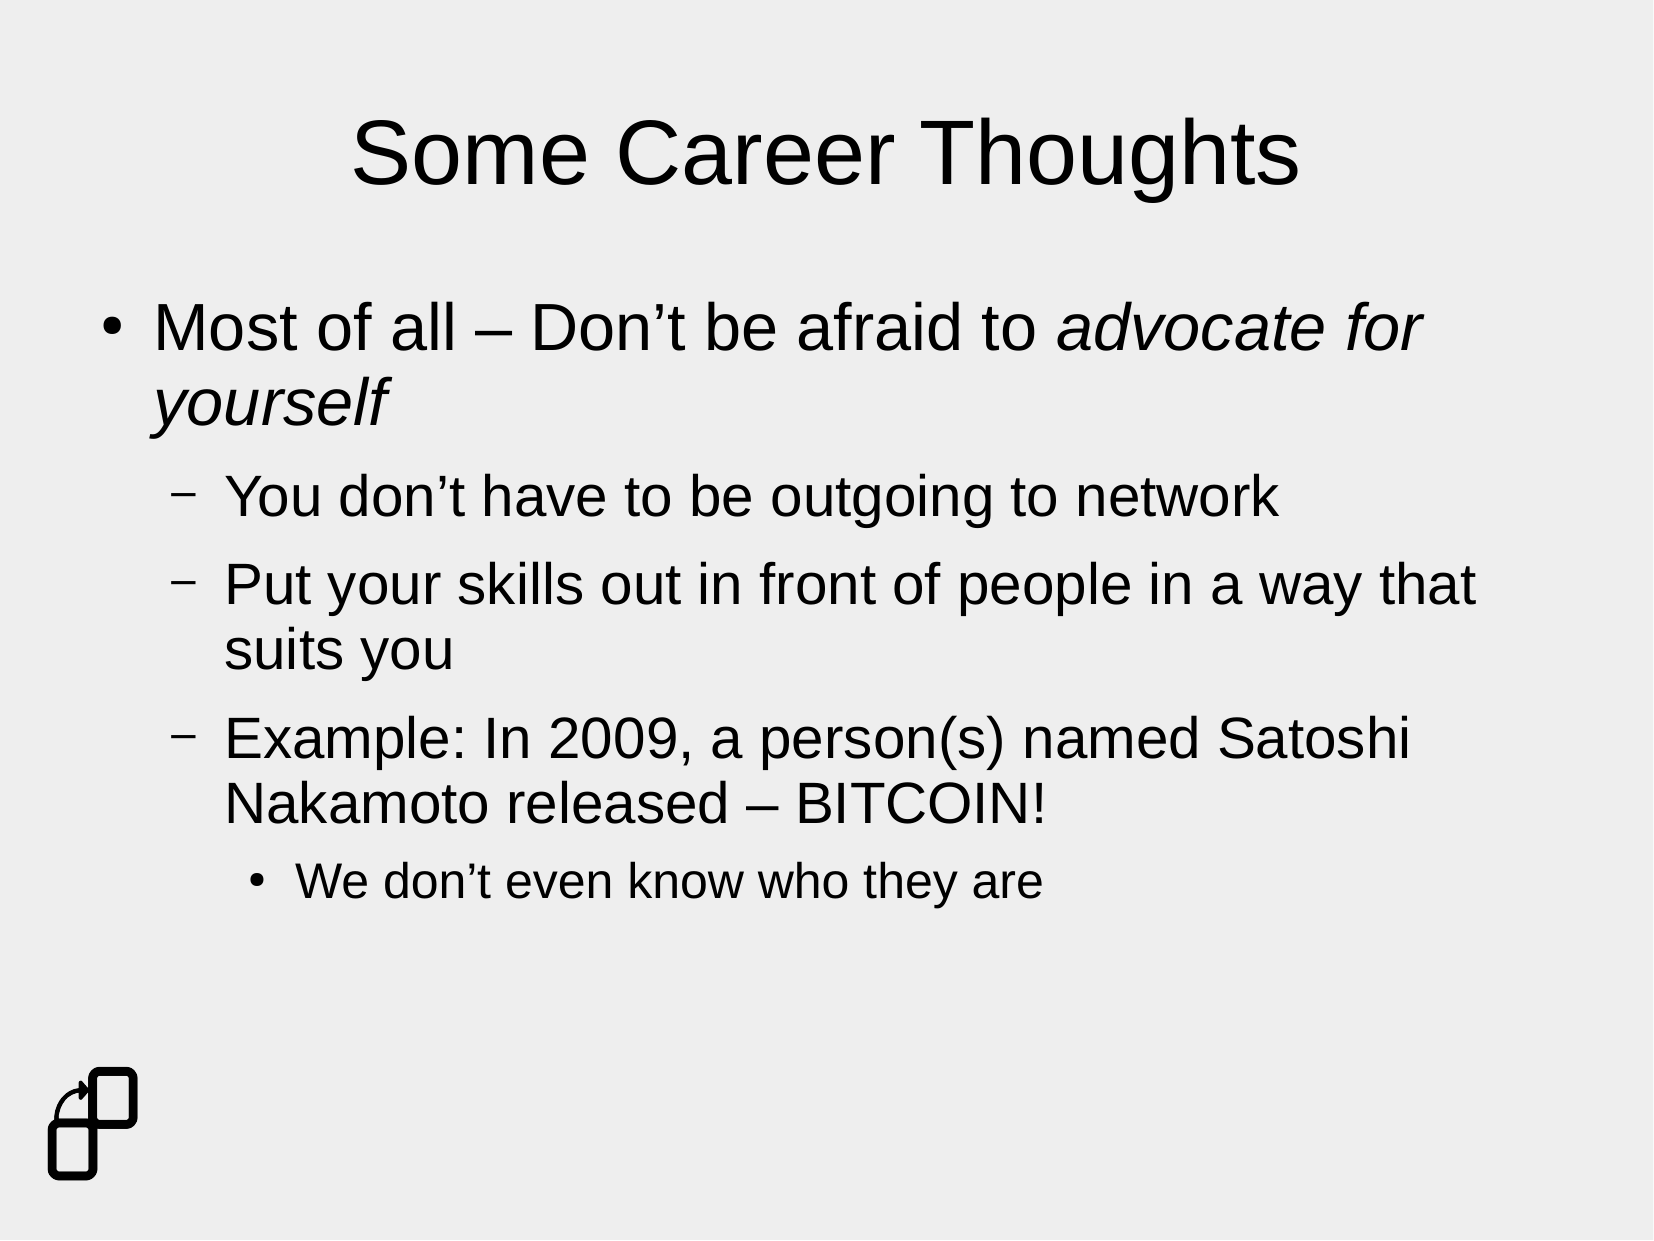

# Some Career Thoughts
Most of all – Don’t be afraid to advocate for yourself
You don’t have to be outgoing to network
Put your skills out in front of people in a way that suits you
Example: In 2009, a person(s) named Satoshi Nakamoto released – BITCOIN!
We don’t even know who they are